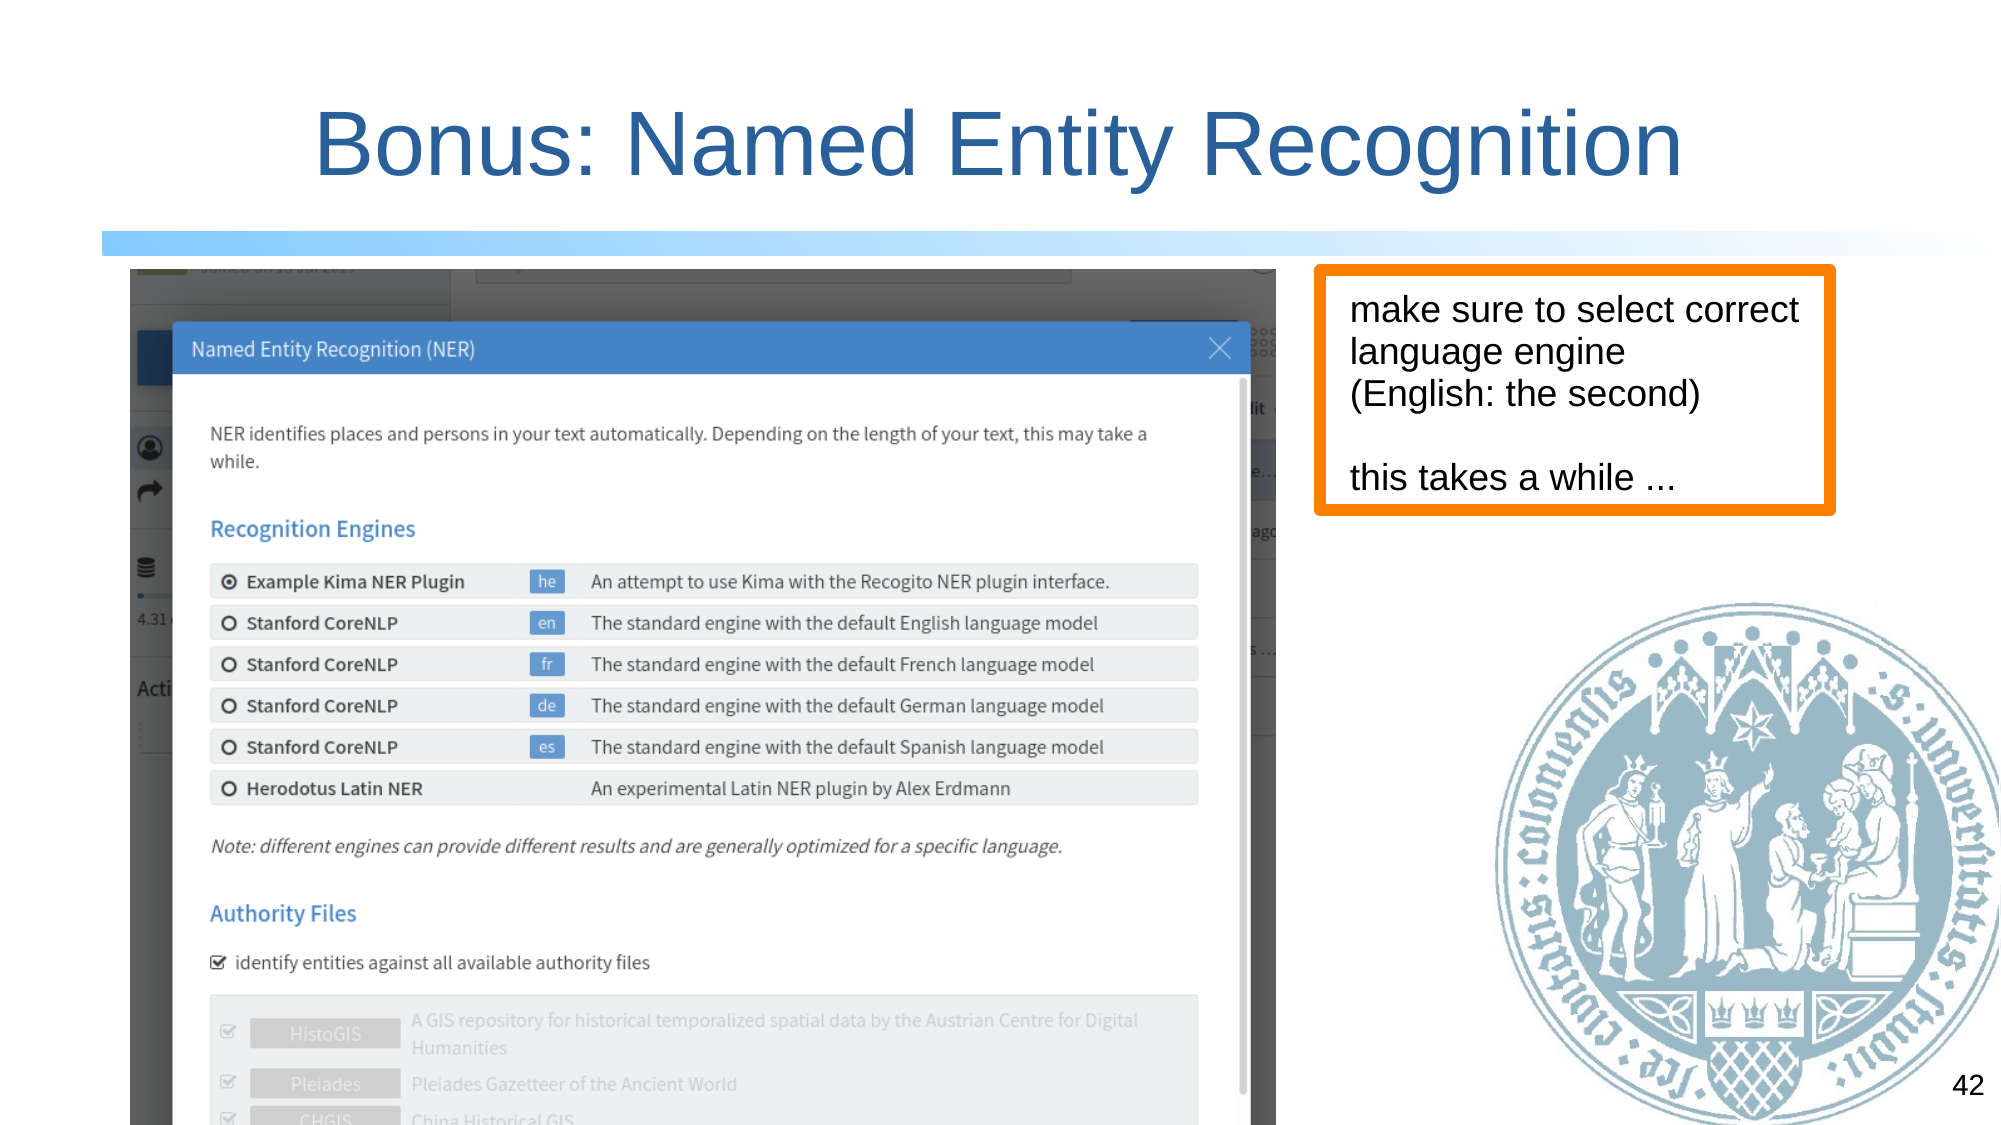

# Bonus: Named Entity Recognition
make sure to select correct
language engine
(English: the second)
this takes a while ...